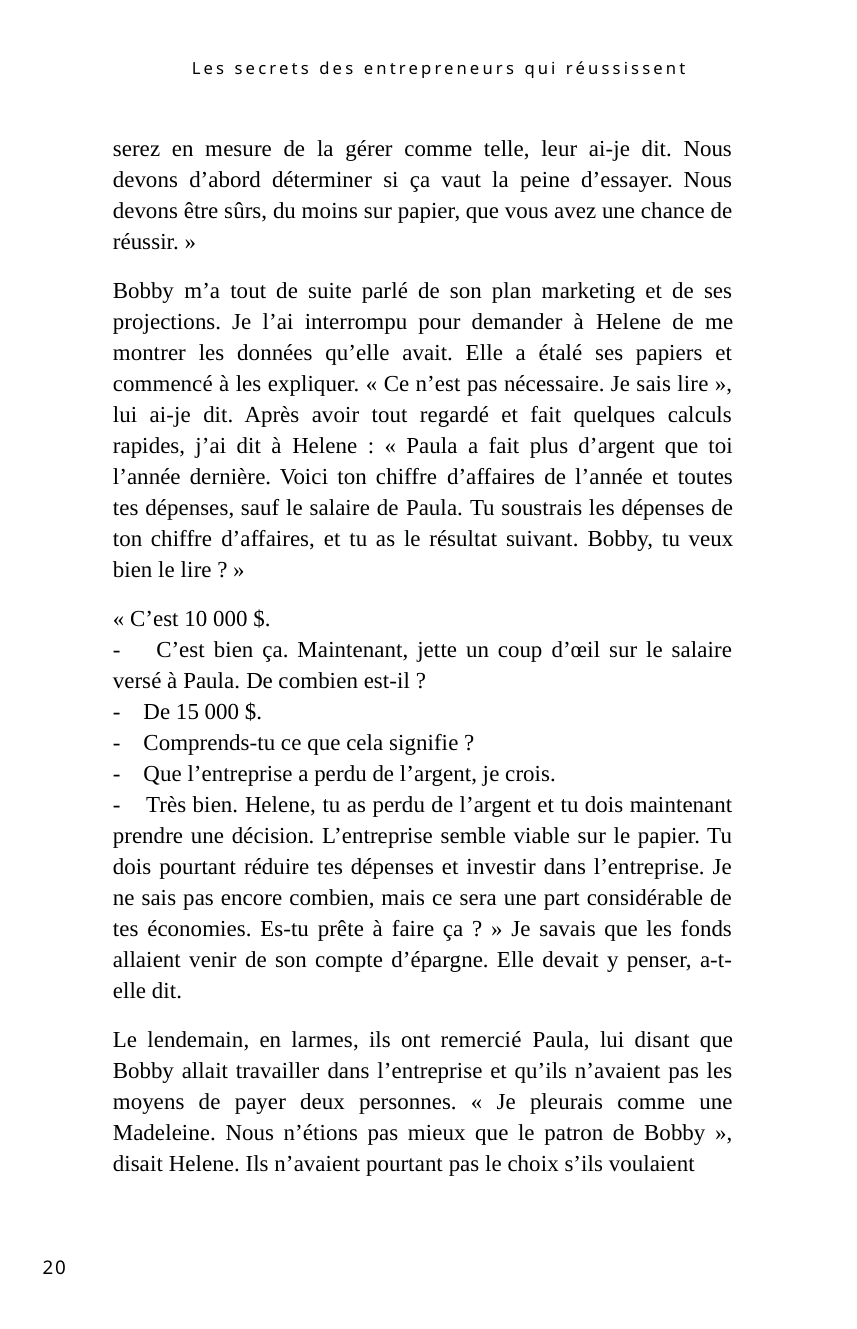

Les secrets des entrepreneurs qui réussissent
serez en mesure de la gérer comme telle, leur ai-je dit. Nous devons d’abord déterminer si ça vaut la peine d’essayer. Nous devons être sûrs, du moins sur papier, que vous avez une chance de réussir. »
Bobby m’a tout de suite parlé de son plan marketing et de ses projections. Je l’ai interrompu pour demander à Helene de me montrer les données qu’elle avait. Elle a étalé ses papiers et commencé à les expliquer. « Ce n’est pas nécessaire. Je sais lire », lui ai-je dit. Après avoir tout regardé et fait quelques calculs rapides, j’ai dit à Helene : « Paula a fait plus d’argent que toi l’année dernière. Voici ton chiffre d’affaires de l’année et toutes tes dépenses, sauf le salaire de Paula. Tu soustrais les dépenses de ton chiffre d’affaires, et tu as le résultat suivant. Bobby, tu veux bien le lire ? »
« C’est 10 000 $.
- C’est bien ça. Maintenant, jette un coup d’œil sur le salaire versé à Paula. De combien est-il ?
- De 15 000 $.
- Comprends-tu ce que cela signifie ?
- Que l’entreprise a perdu de l’argent, je crois.
- Très bien. Helene, tu as perdu de l’argent et tu dois maintenant prendre une décision. L’entreprise semble viable sur le papier. Tu dois pourtant réduire tes dépenses et investir dans l’entreprise. Je ne sais pas encore combien, mais ce sera une part considérable de tes économies. Es-tu prête à faire ça ? » Je savais que les fonds allaient venir de son compte d’épargne. Elle devait y penser, a-t-elle dit.
Le lendemain, en larmes, ils ont remercié Paula, lui disant que Bobby allait travailler dans l’entreprise et qu’ils n’avaient pas les moyens de payer deux personnes. « Je pleurais comme une Madeleine. Nous n’étions pas mieux que le patron de Bobby », disait Helene. Ils n’avaient pourtant pas le choix s’ils voulaient
20